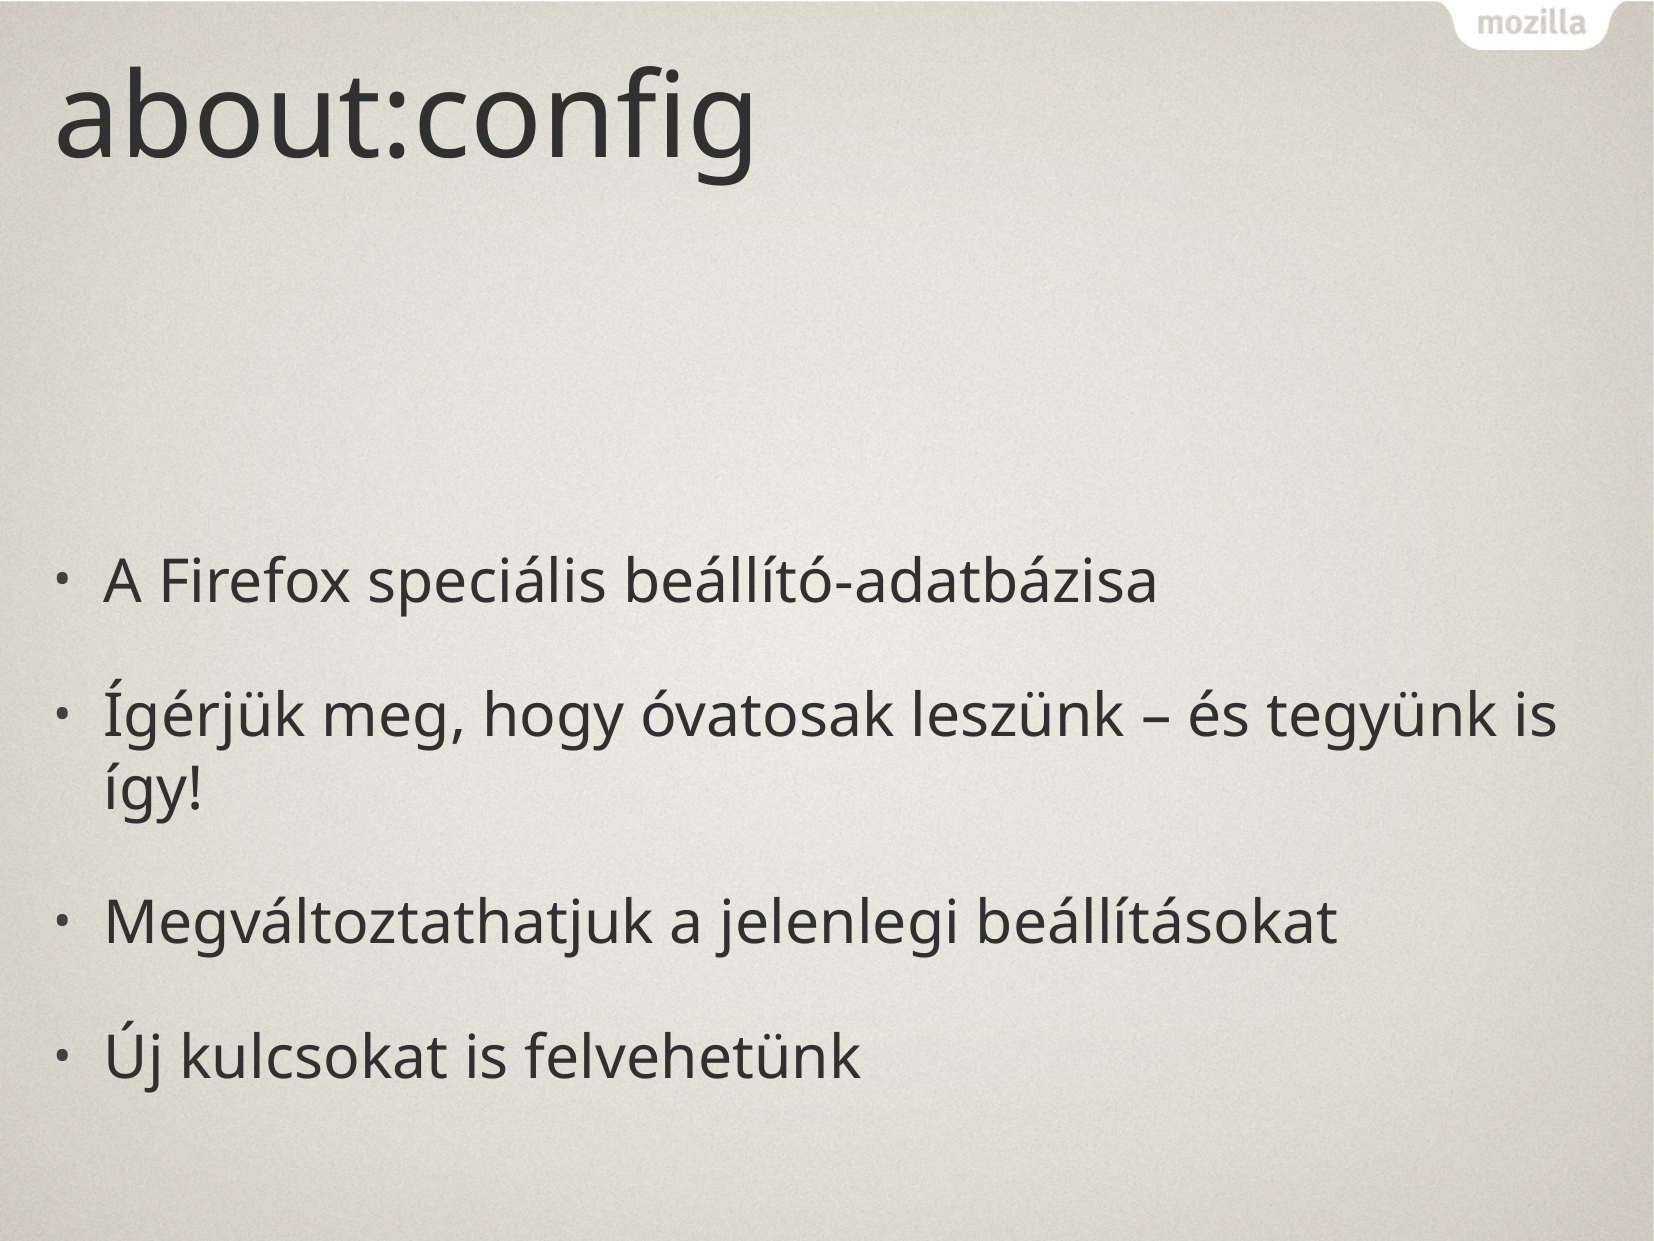

# about:config
A Firefox speciális beállító-adatbázisa
Ígérjük meg, hogy óvatosak leszünk – és tegyünk is így!
Megváltoztathatjuk a jelenlegi beállításokat
Új kulcsokat is felvehetünk